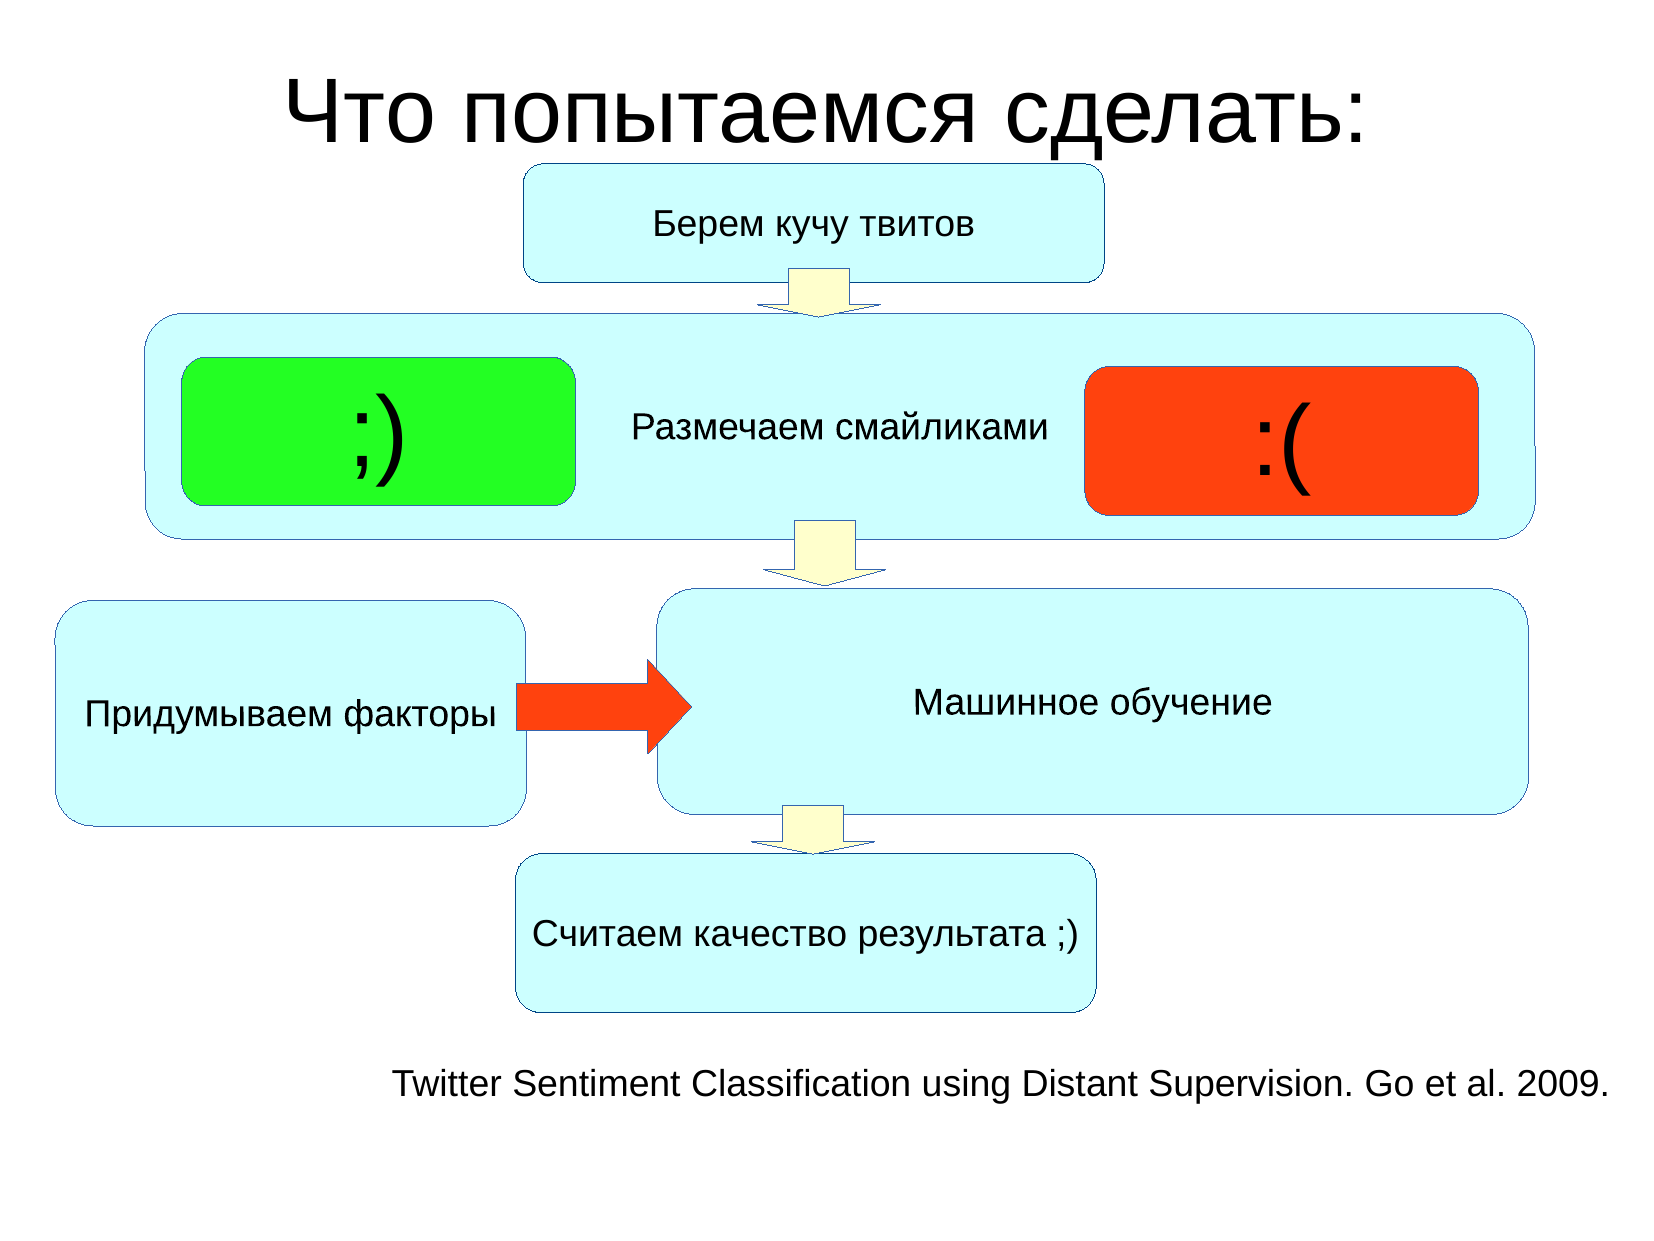

# Что попытаемся сделать:
Берем кучу твитов
Размечаем смайликами
;)
:(
Машинное обучение
Придумываем факторы
Считаем качество результата ;)
Twitter Sentiment Classification using Distant Supervision. Go et al. 2009.